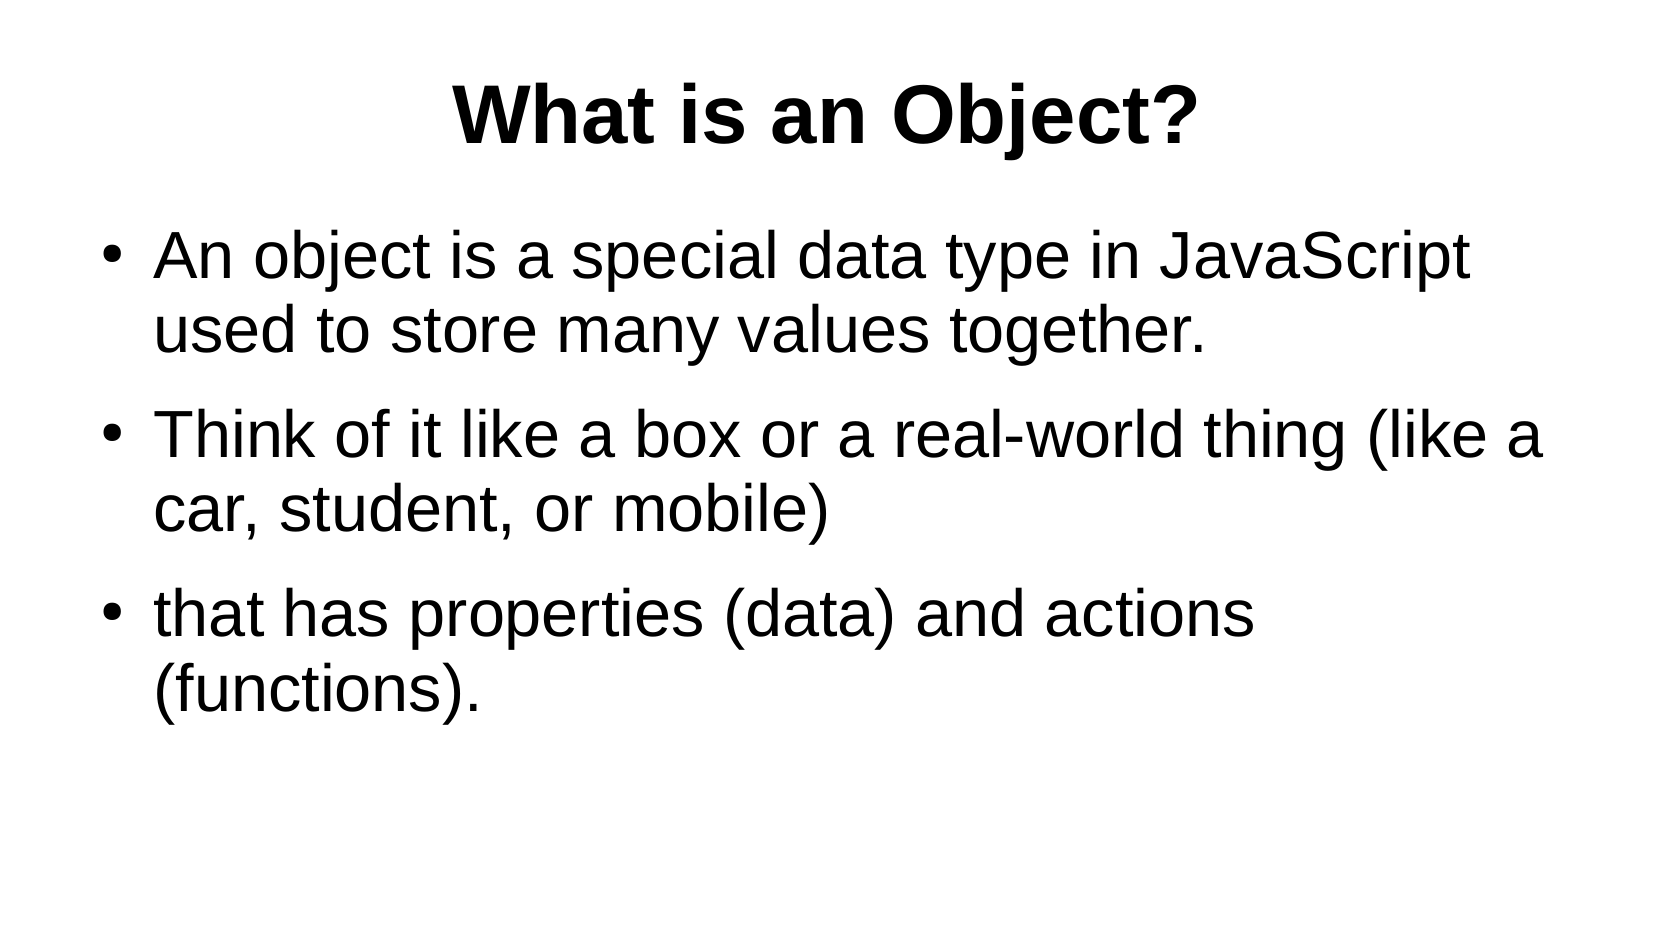

# What is an Object?
An object is a special data type in JavaScript used to store many values together.
Think of it like a box or a real-world thing (like a car, student, or mobile)
that has properties (data) and actions (functions).